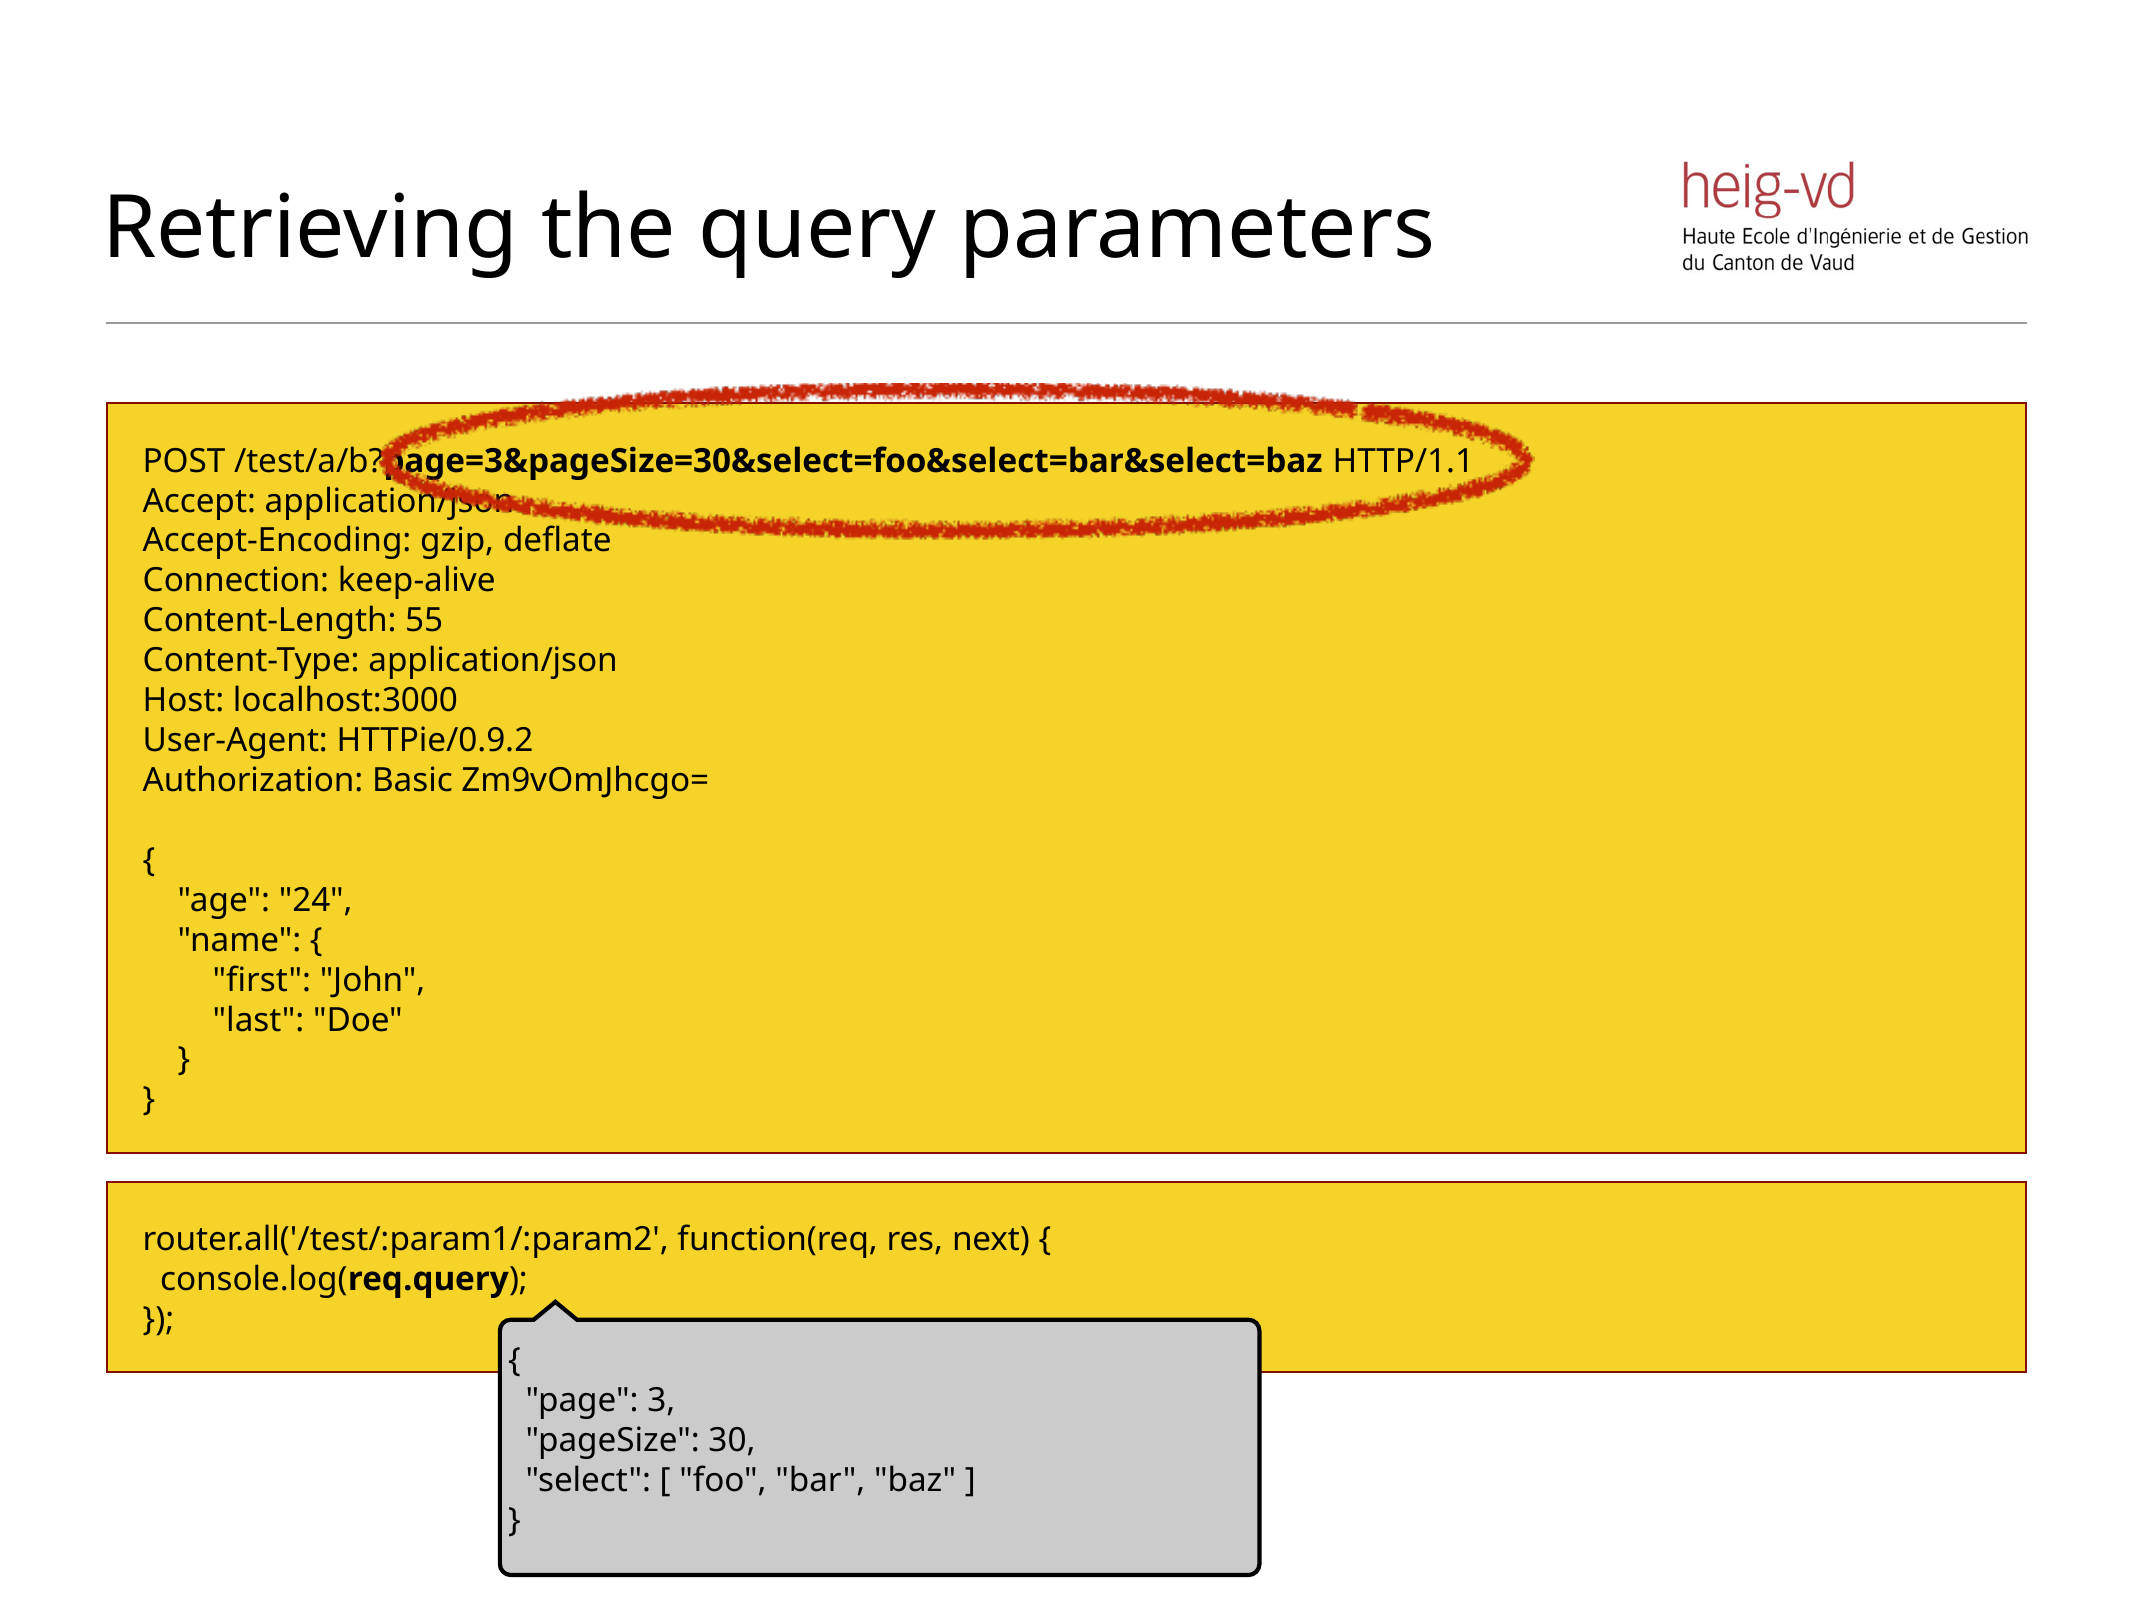

# Retrieving the query parameters
POST /test/a/b?page=3&pageSize=30&select=foo&select=bar&select=baz HTTP/1.1
Accept: application/json
Accept-Encoding: gzip, deflate
Connection: keep-alive
Content-Length: 55
Content-Type: application/json
Host: localhost:3000
User-Agent: HTTPie/0.9.2
Authorization: Basic Zm9vOmJhcgo=
{
 "age": "24",
 "name": {
 "first": "John",
 "last": "Doe"
 }
}
router.all('/test/:param1/:param2', function(req, res, next) {
 console.log(req.query);
});
{
 "page": 3,
 "pageSize": 30,
 "select": [ "foo", "bar", "baz" ]
}